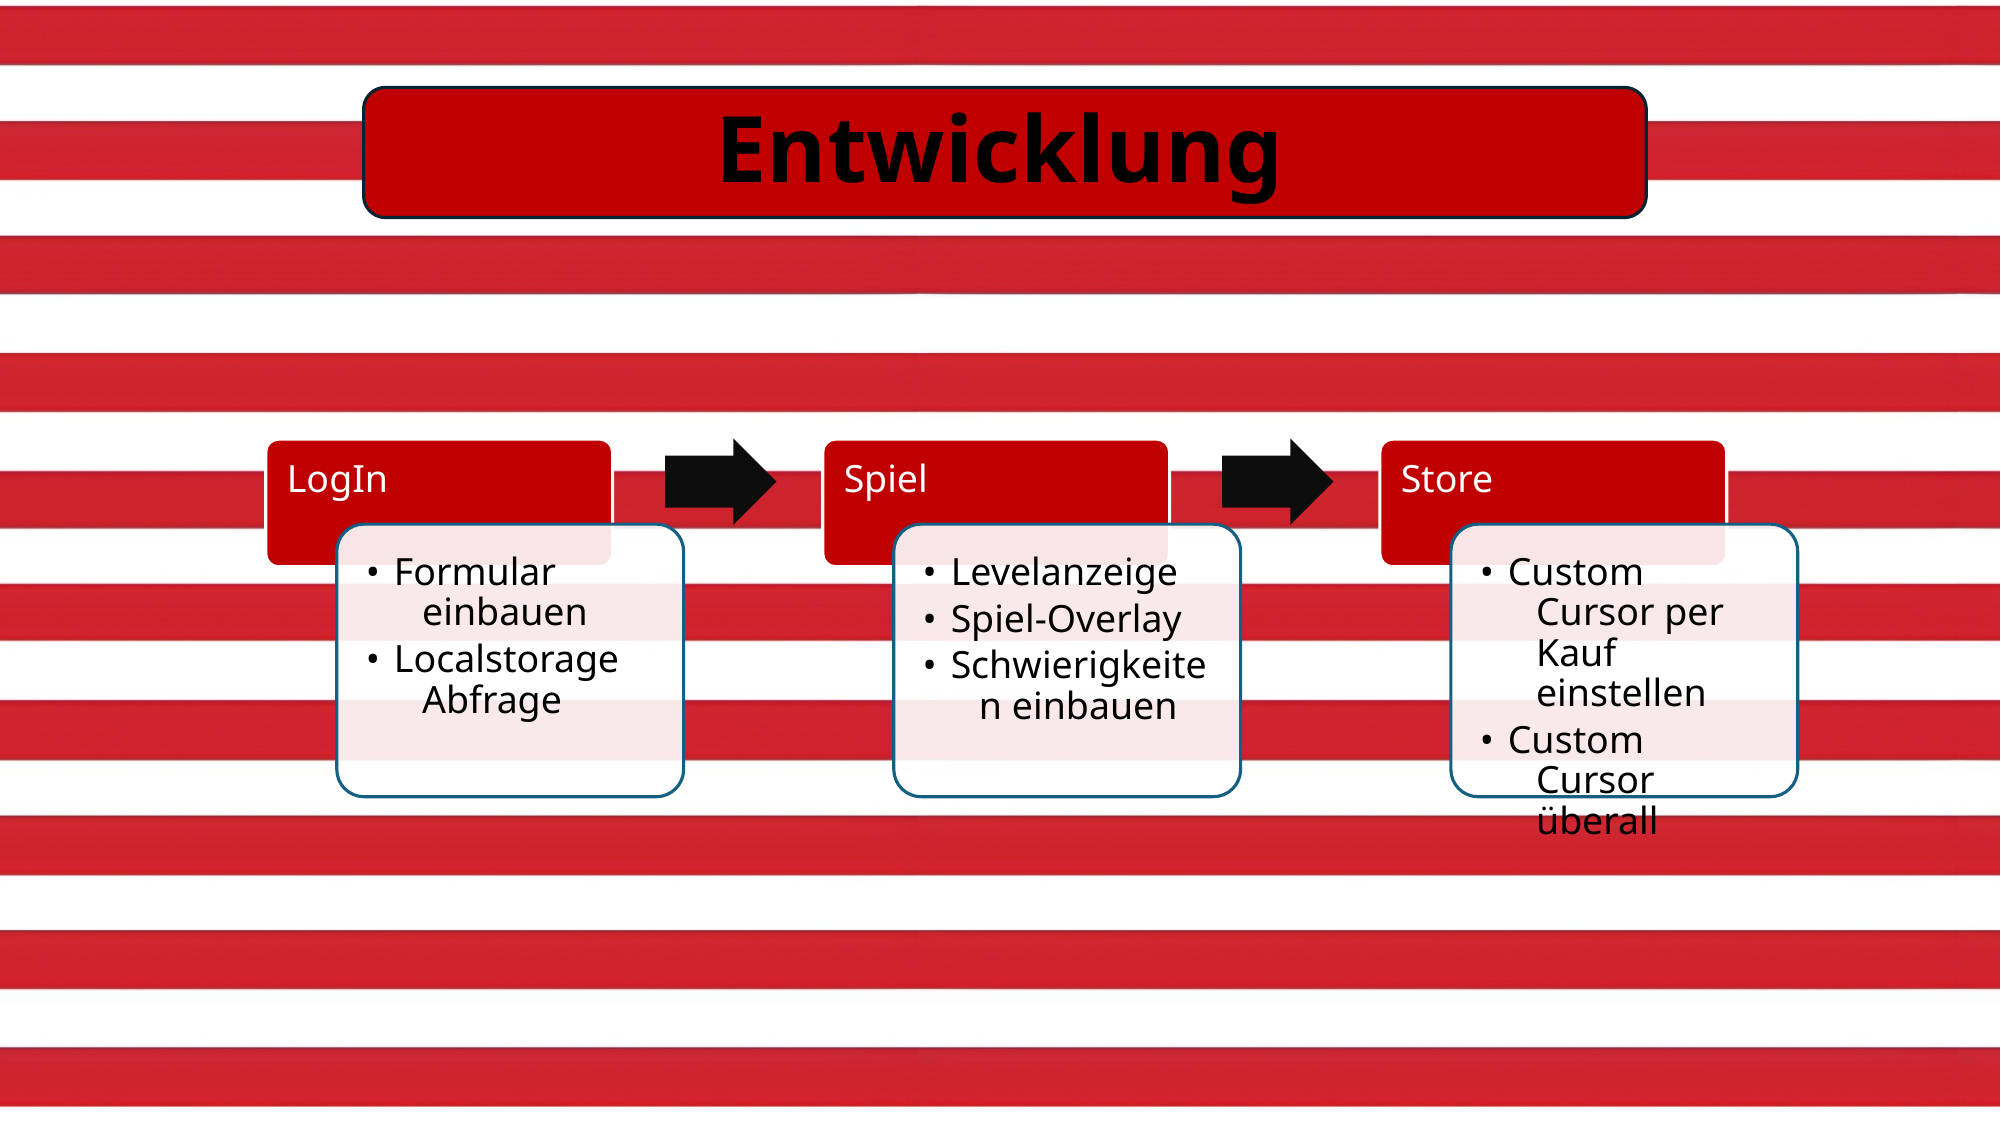

Entwicklung
#
LogIn
Spiel
Store
Formular einbauen
Localstorage Abfrage
Levelanzeige
Spiel-Overlay
Schwierigkeiten einbauen
Custom Cursor per Kauf einstellen
Custom Cursor überall